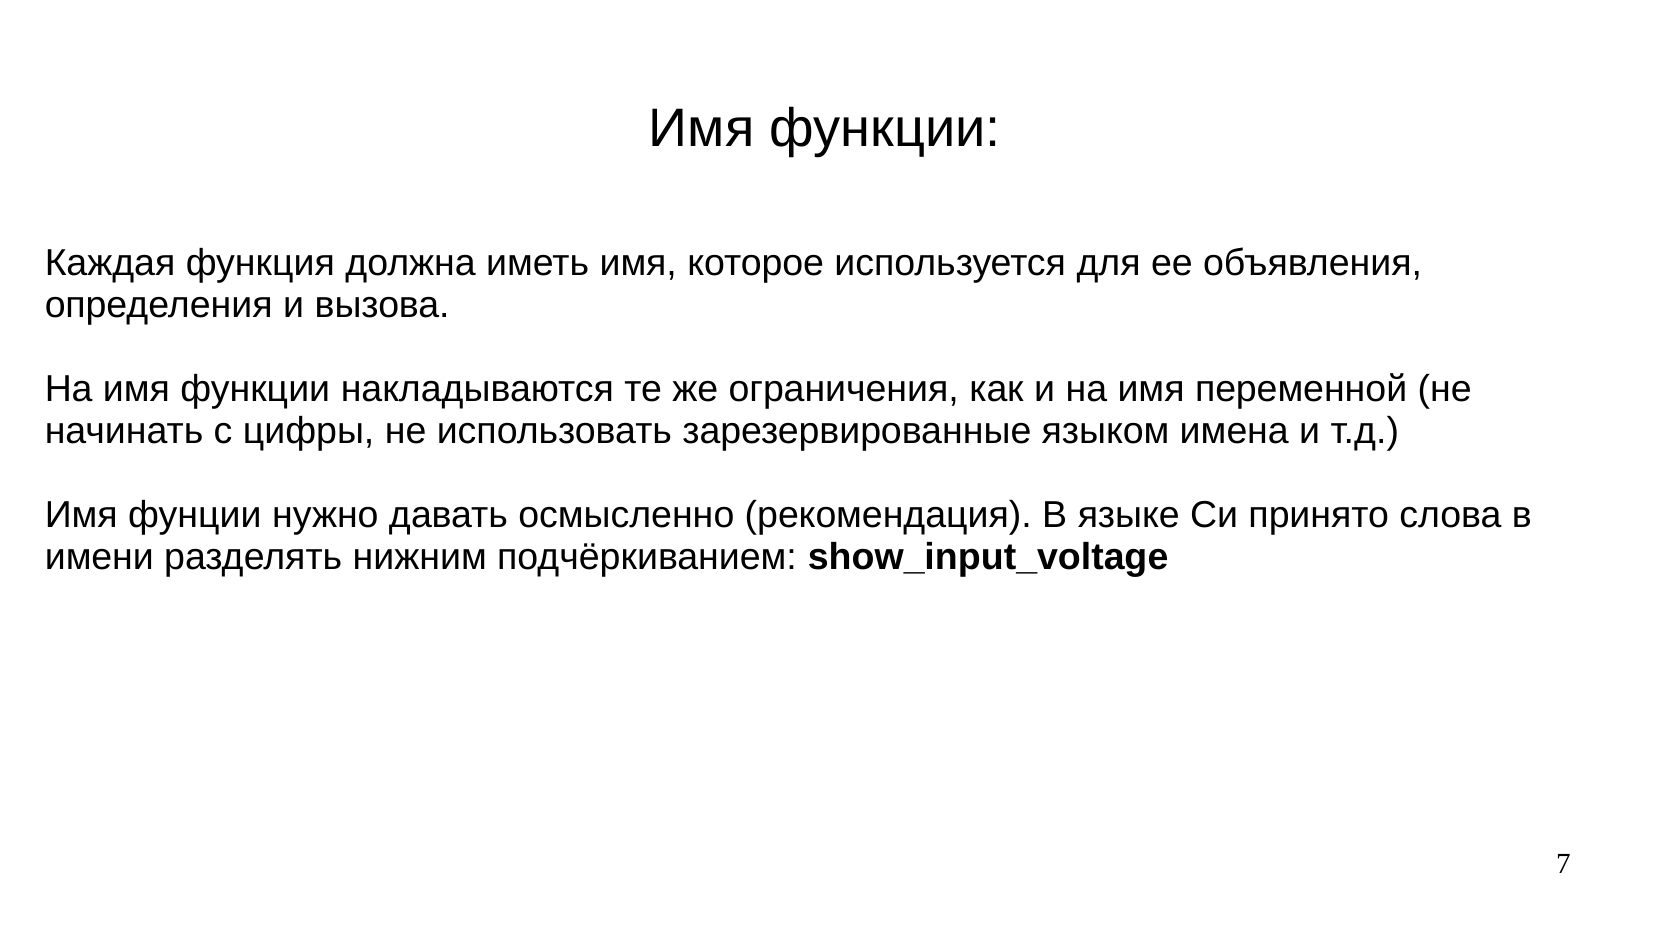

Имя функции:
Каждая функция должна иметь имя, которое используется для ее объявления, определения и вызова.
На имя функции накладываются те же ограничения, как и на имя переменной (не начинать с цифры, не использовать зарезервированные языком имена и т.д.)
Имя фунции нужно давать осмысленно (рекомендация). В языке Си принято слова в имени разделять нижним подчёркиванием: show_input_voltage
7